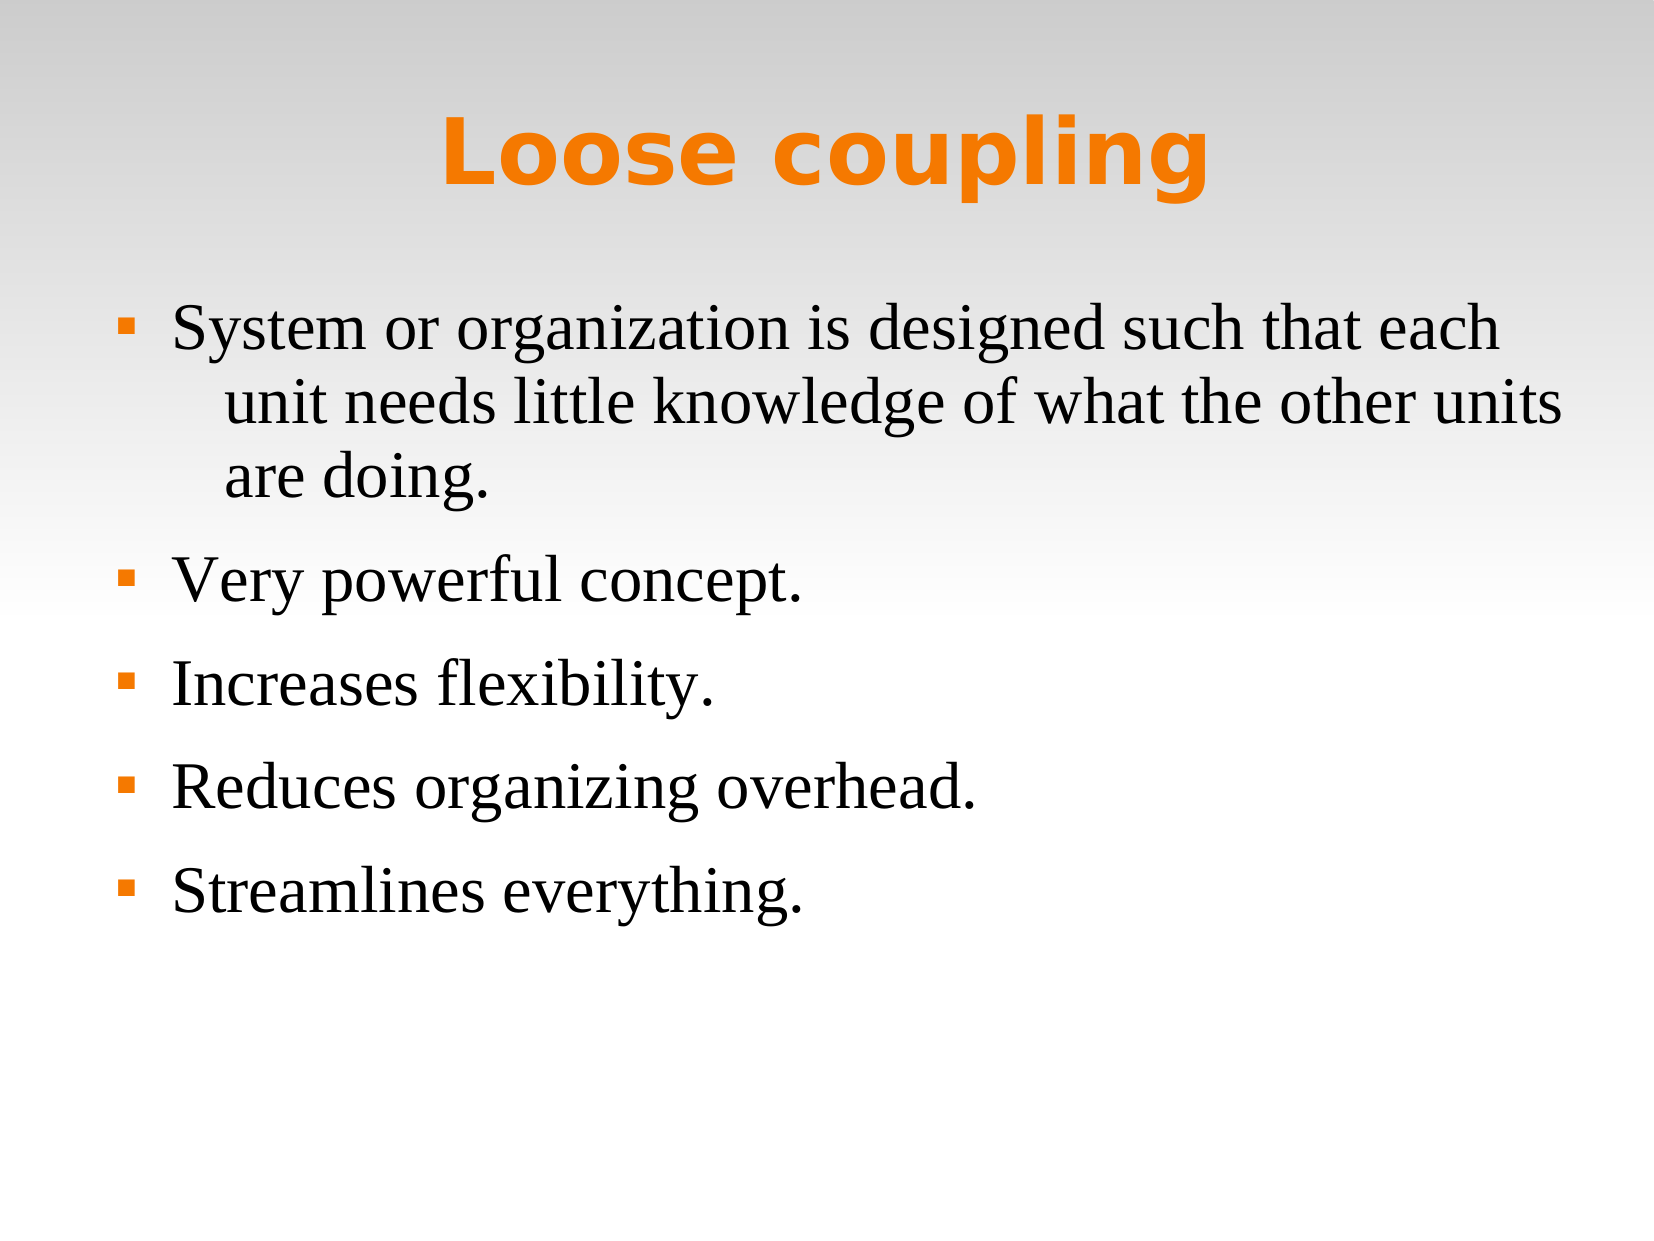

# Loose coupling
System or organization is designed such that each unit needs little knowledge of what the other units are doing.
Very powerful concept.
Increases flexibility.
Reduces organizing overhead.
Streamlines everything.